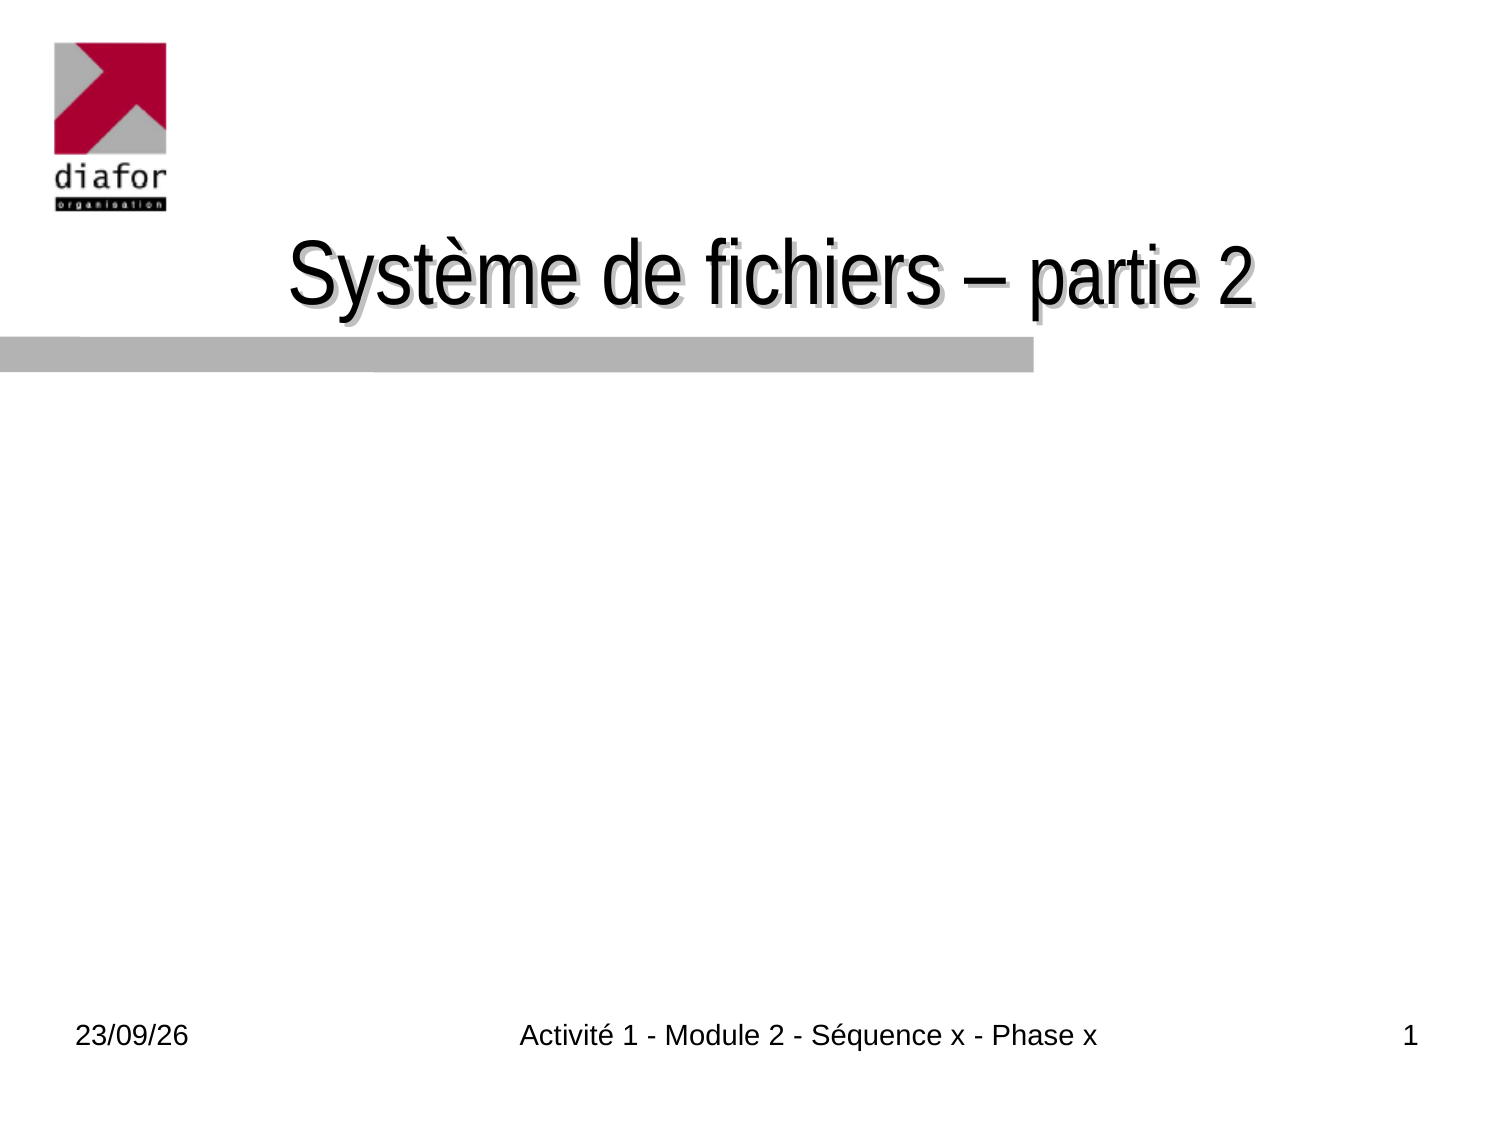

# Système de fichiers – partie 2
Activité 1 - Module 2 - Séquence x - Phase x
1